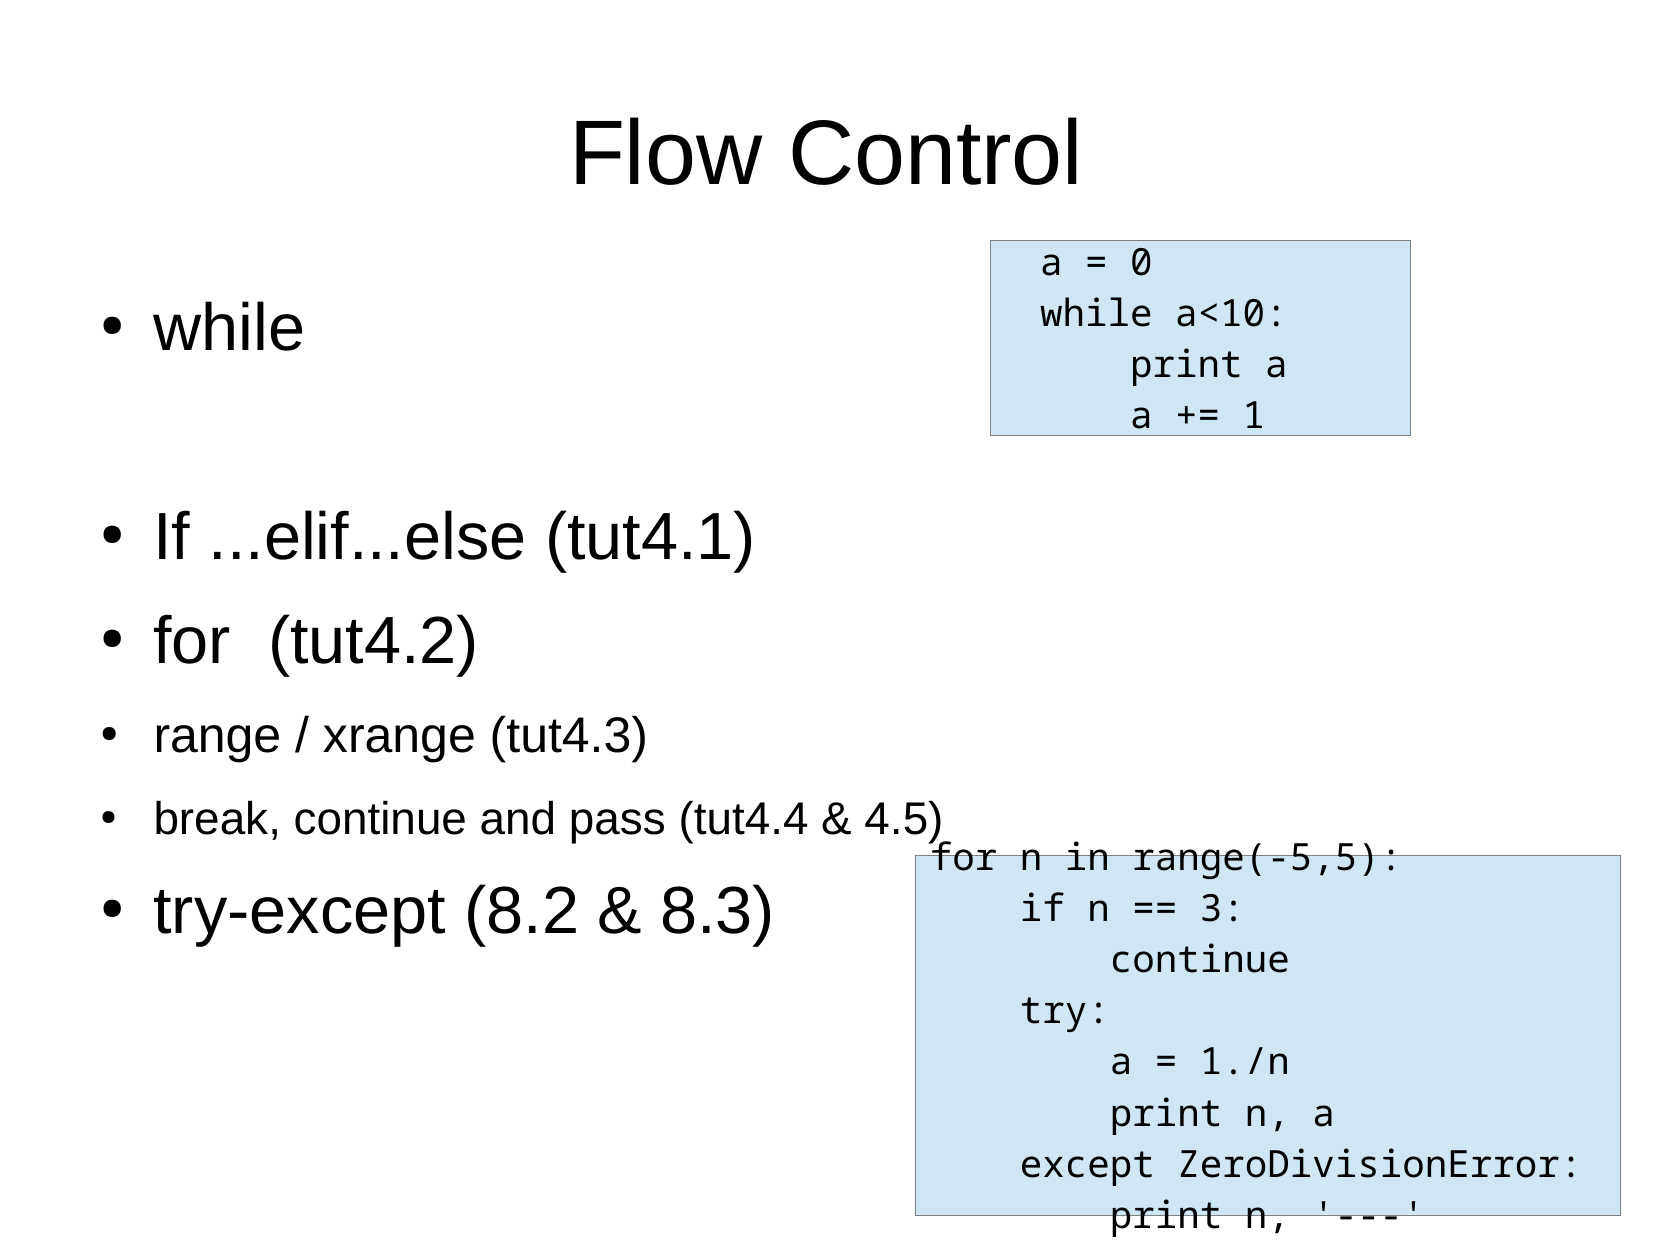

# Flow Control
a=0
while a<10:
 print a
 a+=1
a = 0
while a<10:
 print a
 a += 1
while
If ...elif...else (tut4.1)
for (tut4.2)
range / xrange (tut4.3)
break, continue and pass (tut4.4 & 4.5)
try-except (8.2 & 8.3)
for n in range(-5,5):
 if n == 3:
 continue
 try:
 a = 1./n
 print n, a
 except ZeroDivisionError:
 print n, '---'